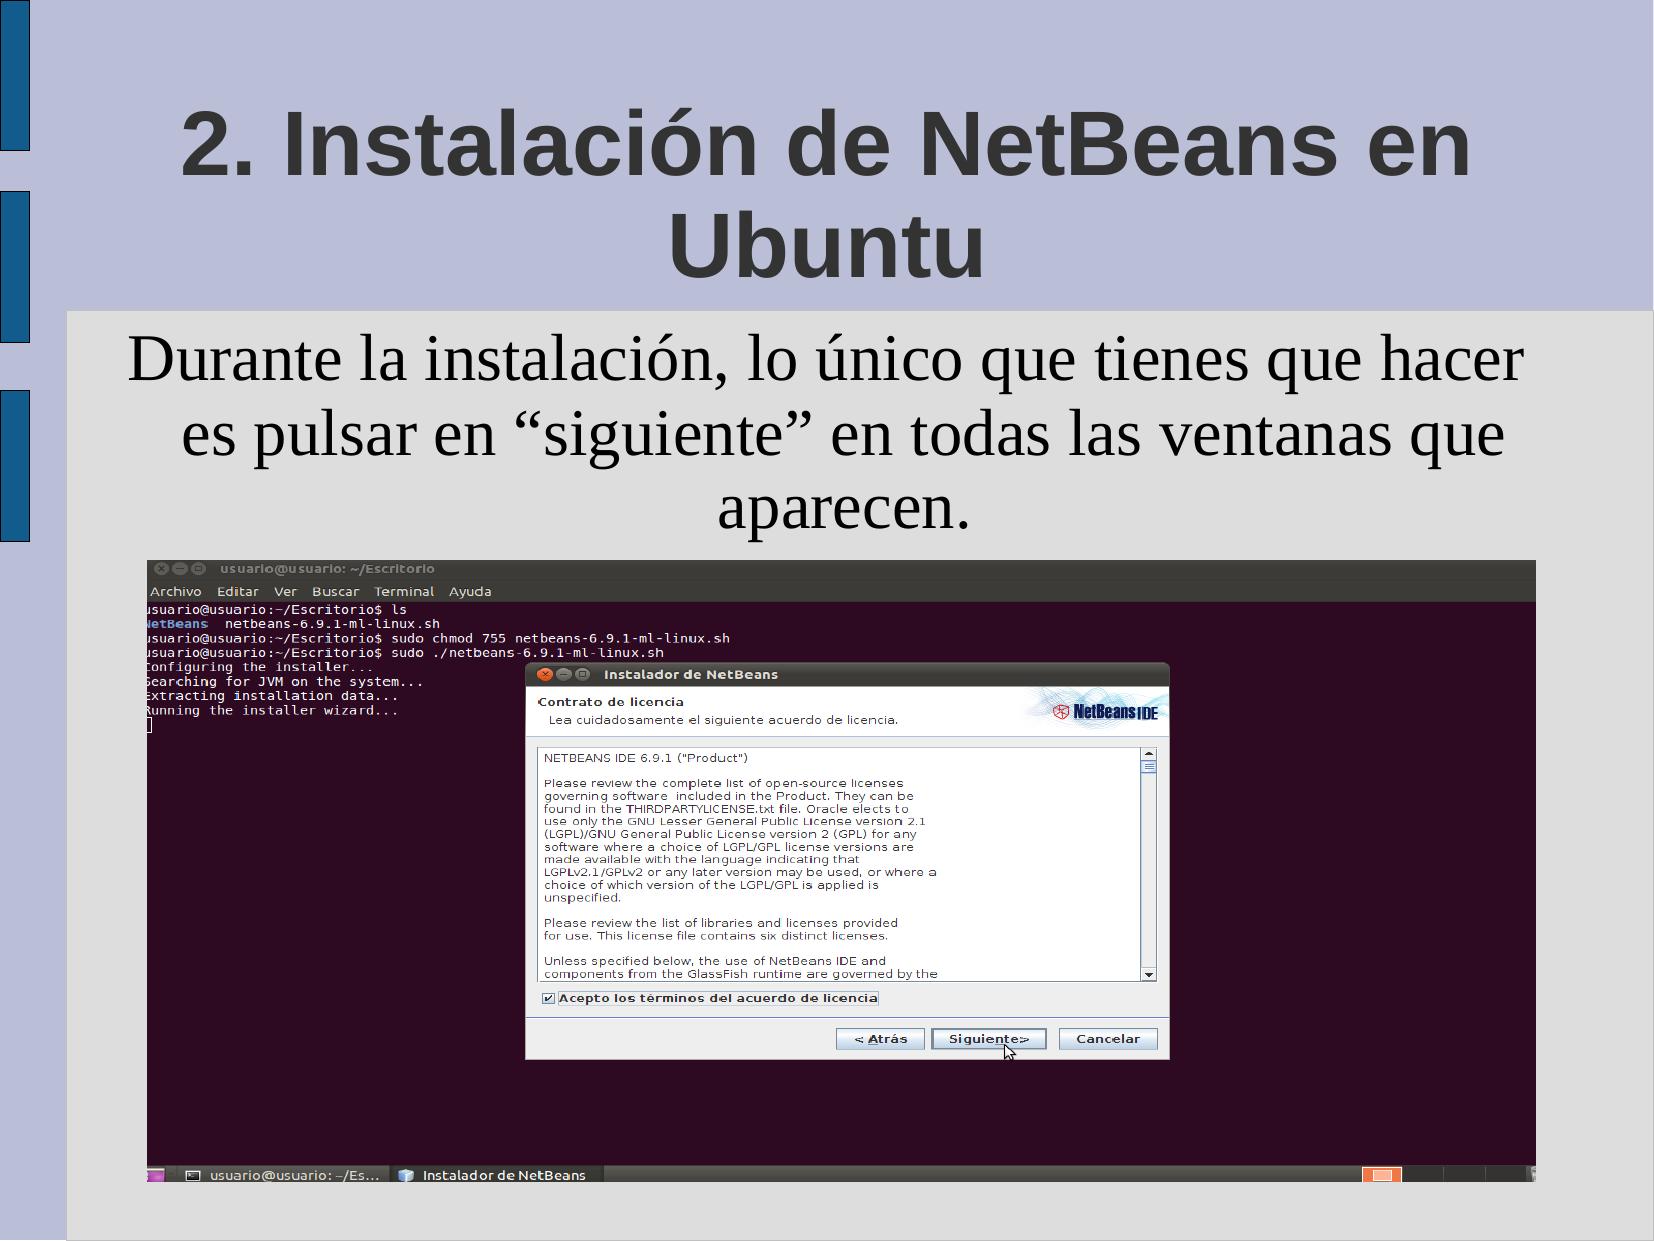

# 2. Instalación de NetBeans en Ubuntu
Durante la instalación, lo único que tienes que hacer es pulsar en “siguiente” en todas las ventanas que aparecen.